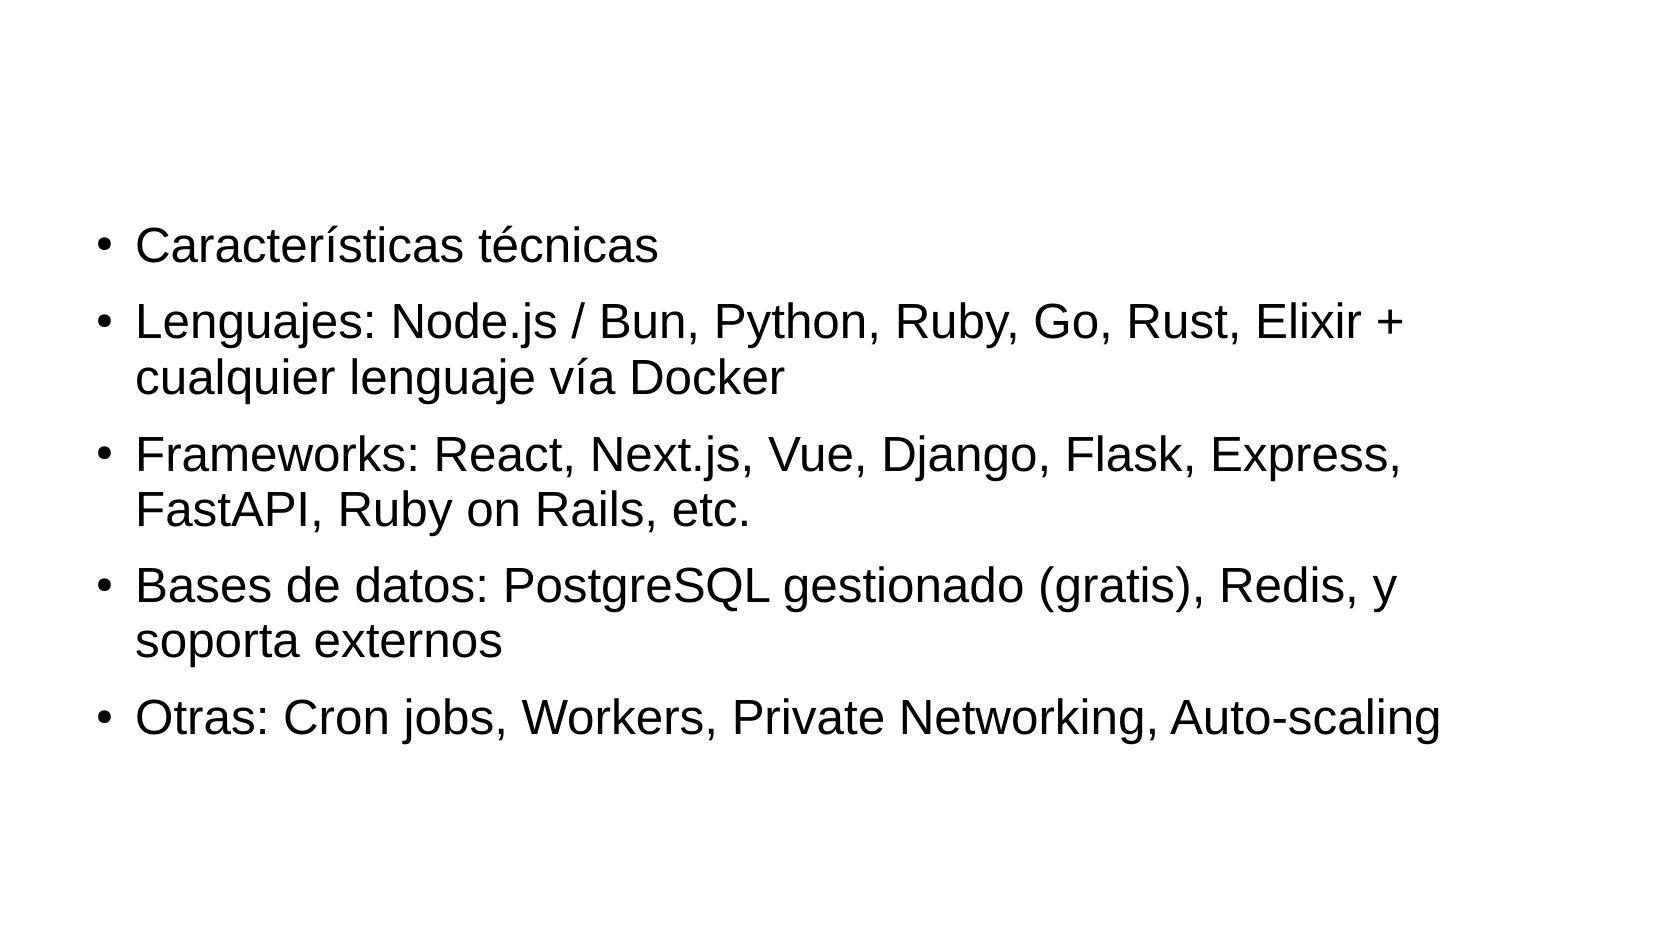

#
Características técnicas
Lenguajes: Node.js / Bun, Python, Ruby, Go, Rust, Elixir + cualquier lenguaje vía Docker
Frameworks: React, Next.js, Vue, Django, Flask, Express, FastAPI, Ruby on Rails, etc.
Bases de datos: PostgreSQL gestionado (gratis), Redis, y soporta externos
Otras: Cron jobs, Workers, Private Networking, Auto-scaling